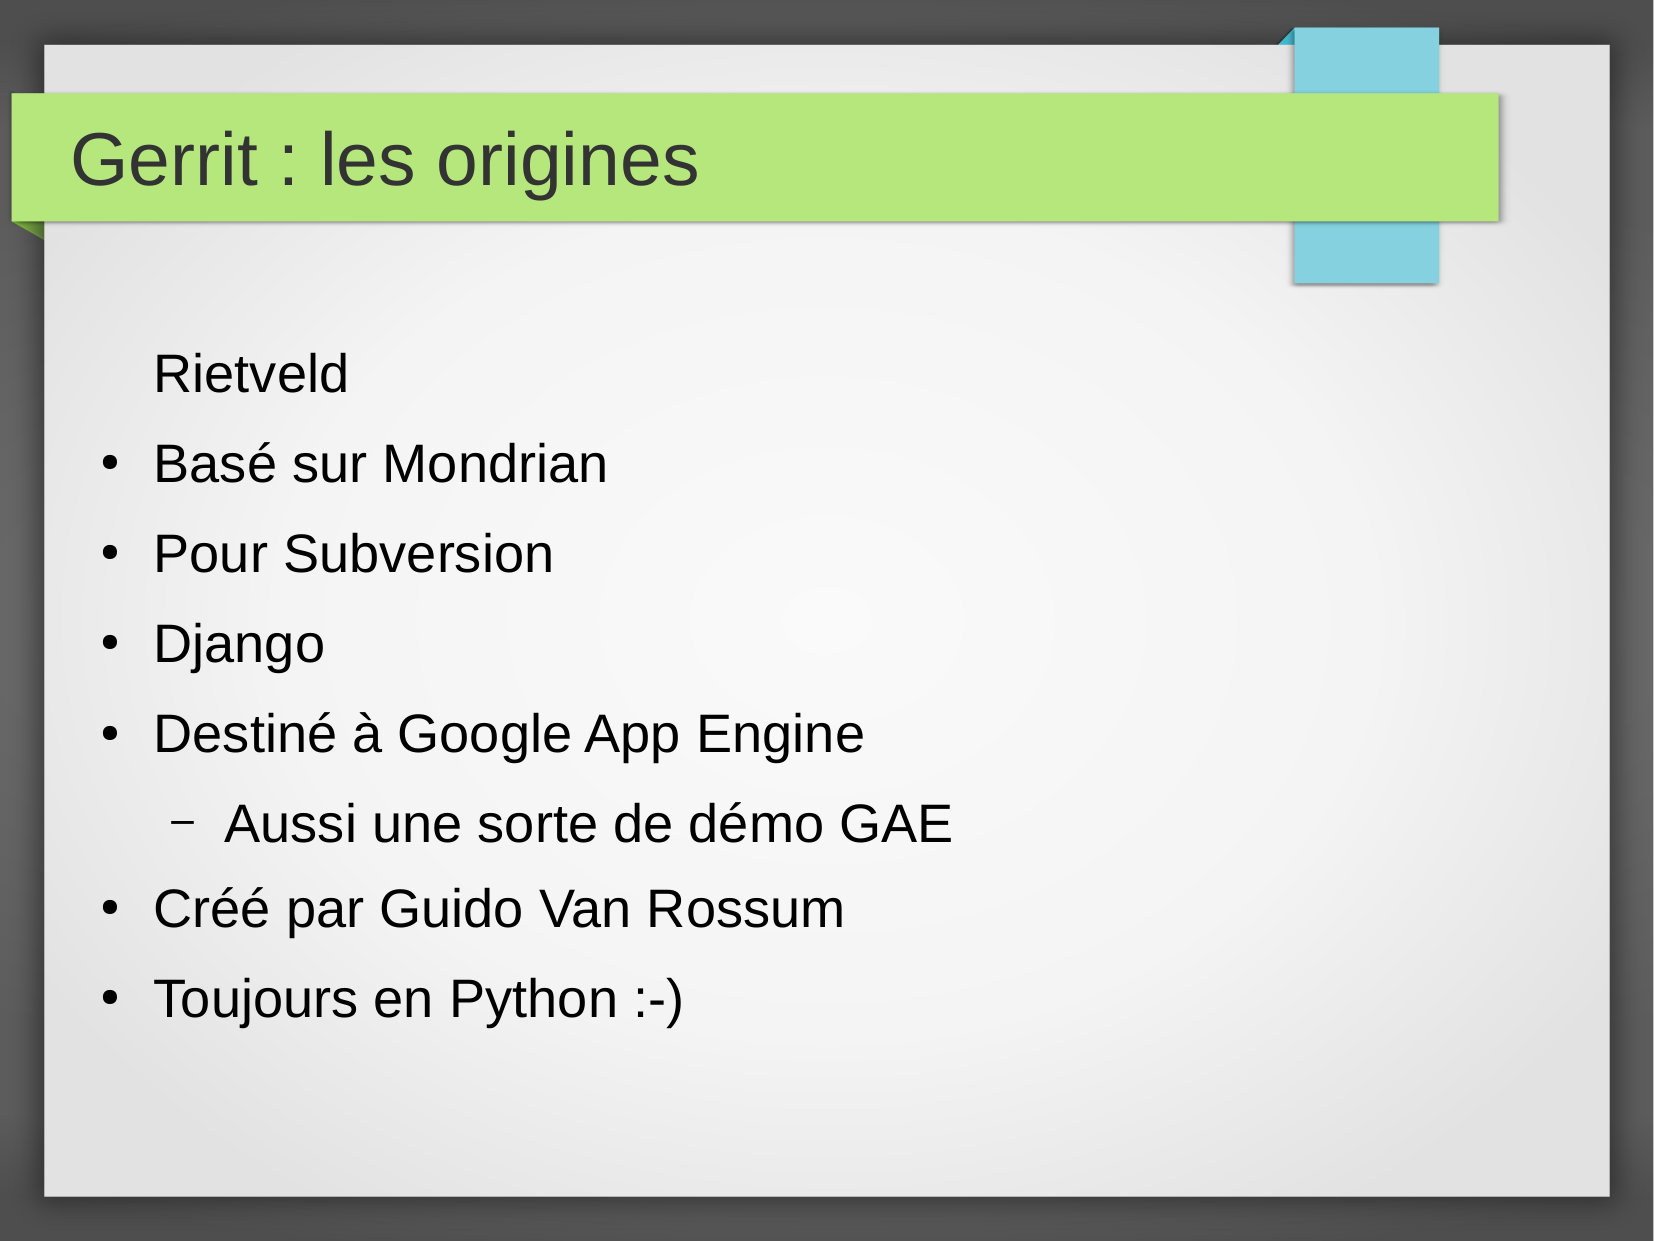

# Gerrit : les origines
Rietveld
Basé sur Mondrian
Pour Subversion
Django
Destiné à Google App Engine
Aussi une sorte de démo GAE
Créé par Guido Van Rossum
Toujours en Python :-)